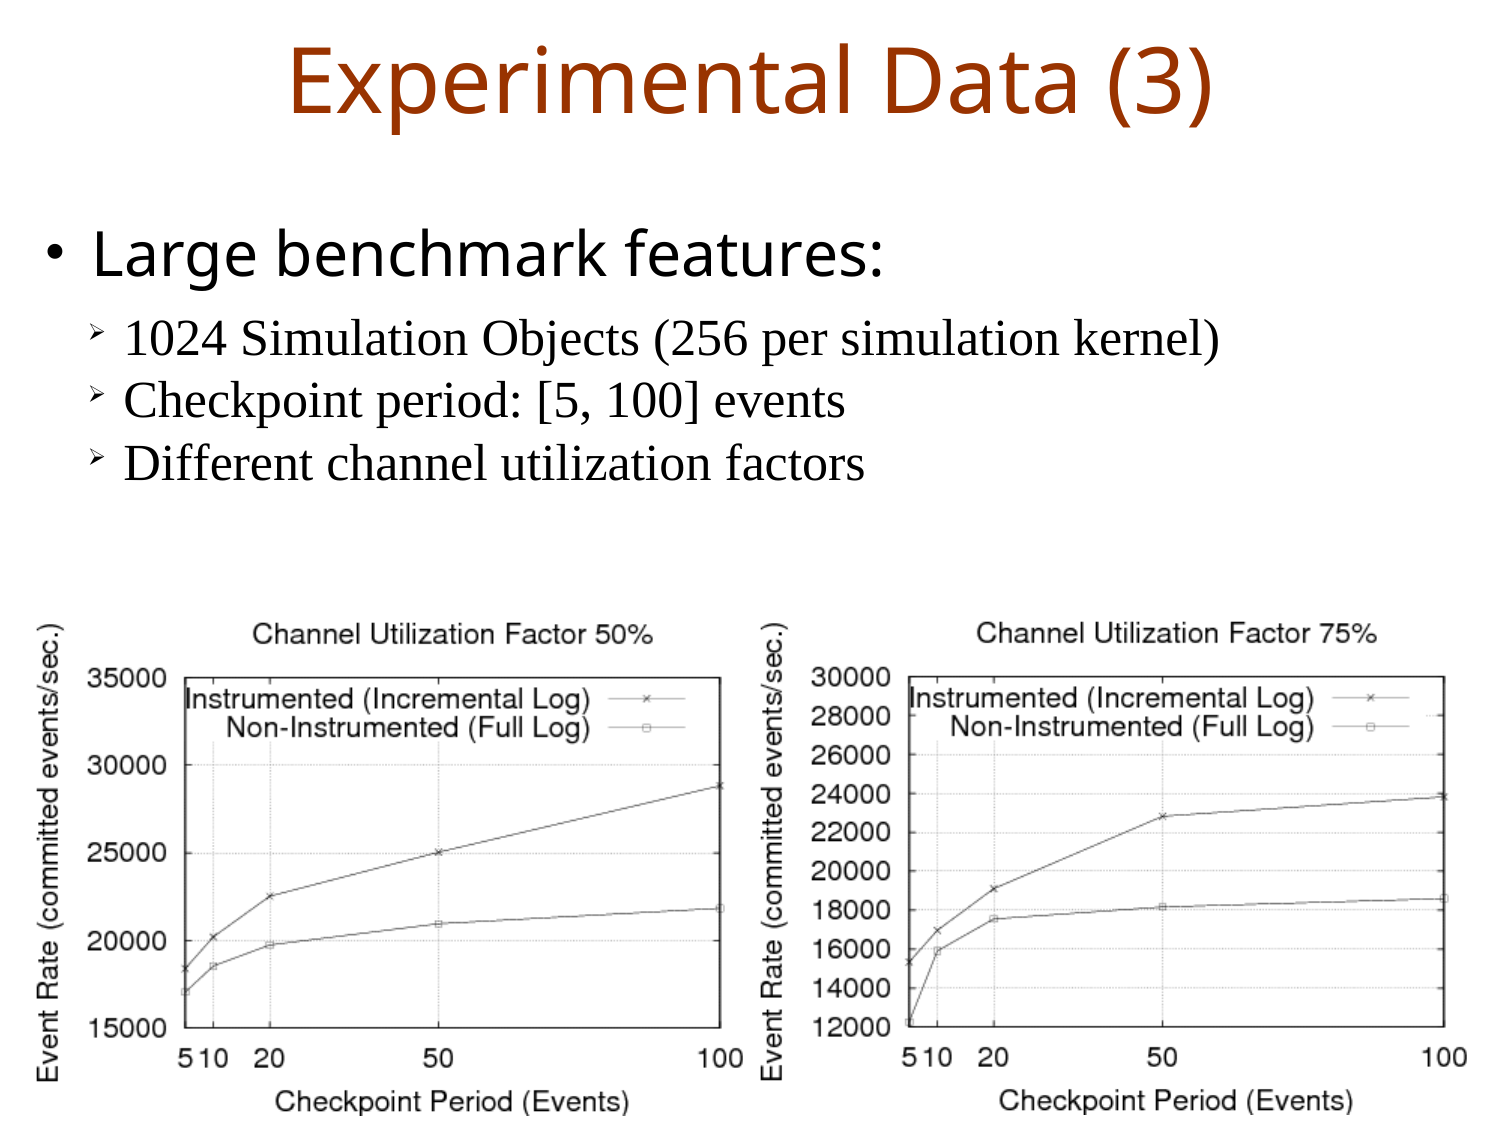

# Experimental Data (3)
Large benchmark features:
1024 Simulation Objects (256 per simulation kernel)
Checkpoint period: [5, 100] events
Different channel utilization factors